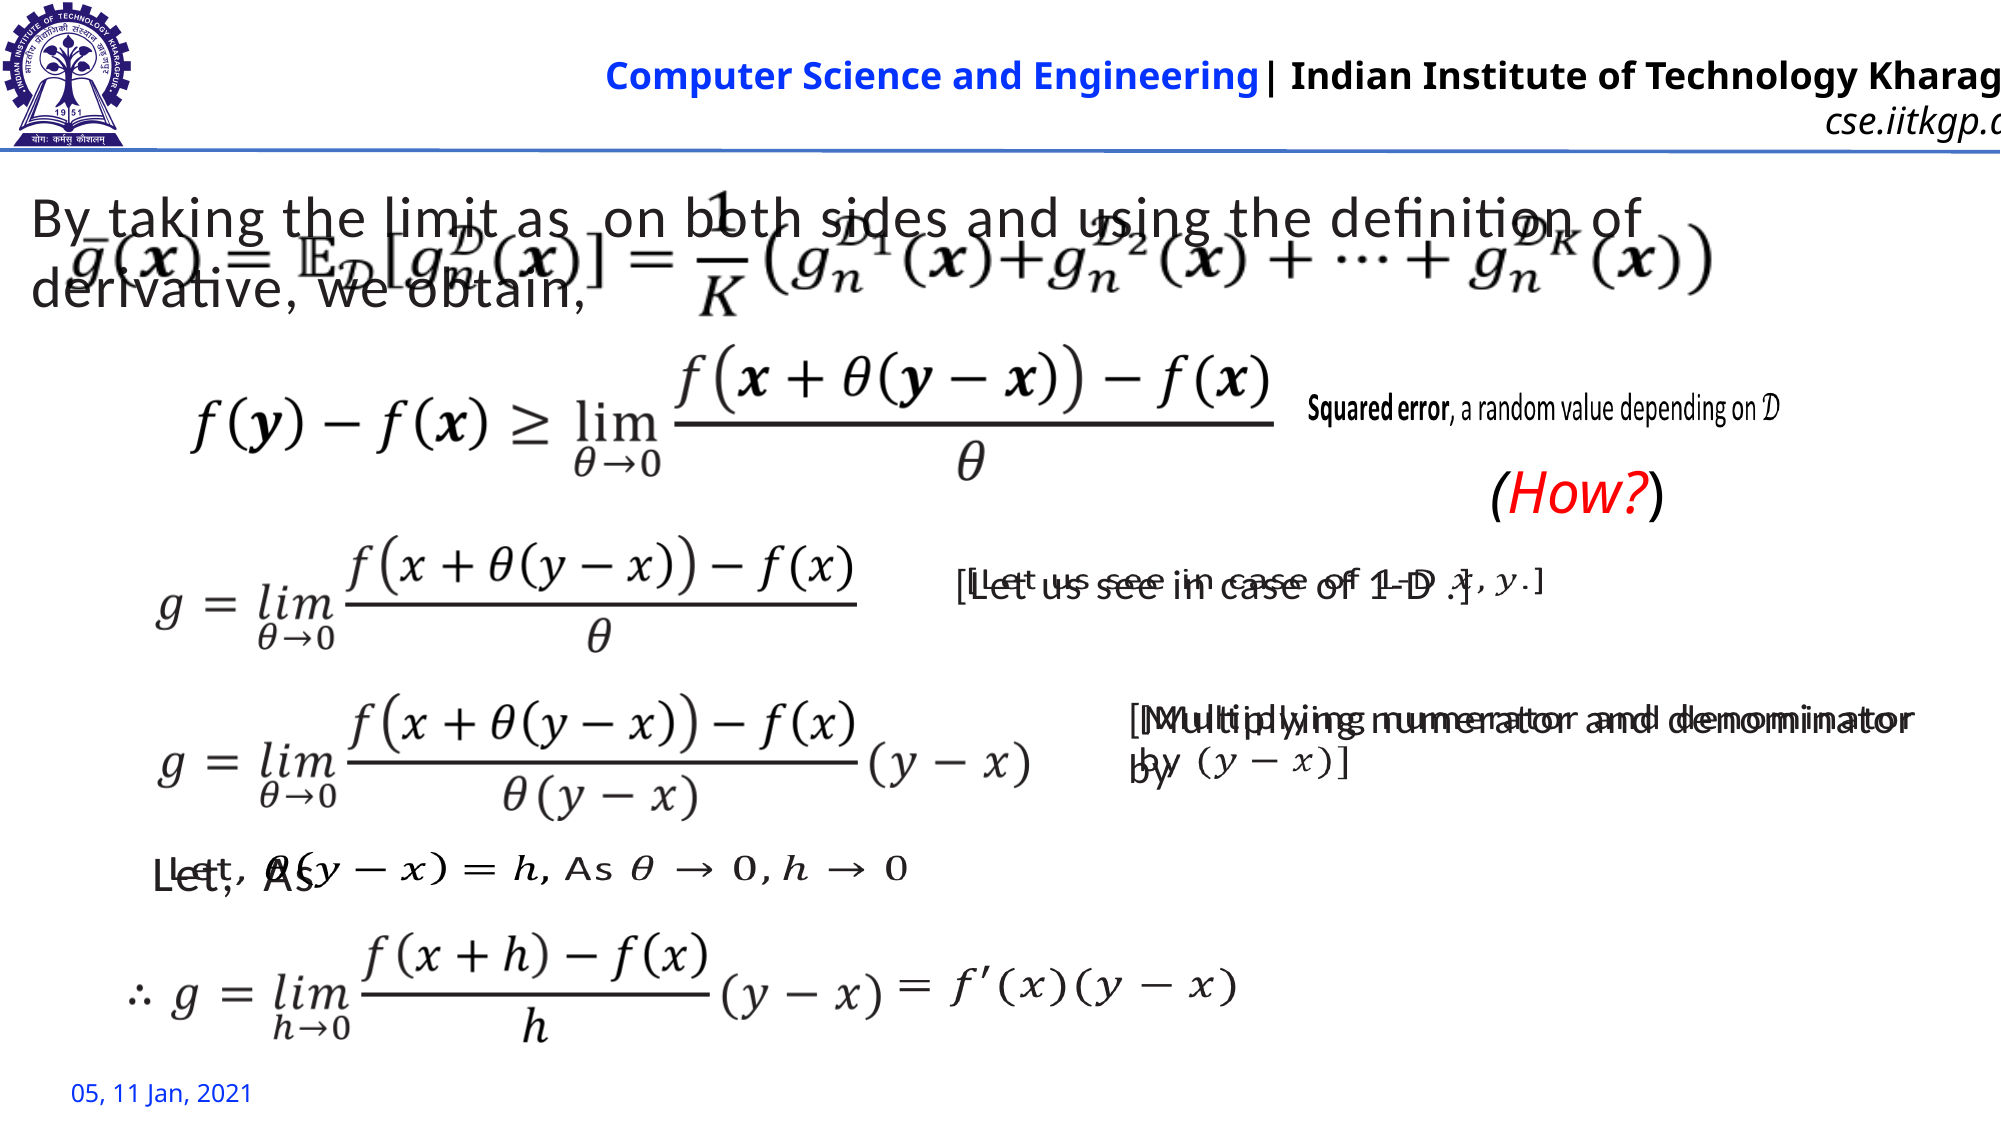

By taking the limit as on both sides and using the definition of derivative, we obtain,
# (How?)
[Let us see in case of 1-D .]
[Multiplying numerator and denominator by
Let, As
05, 11 Jan, 2021